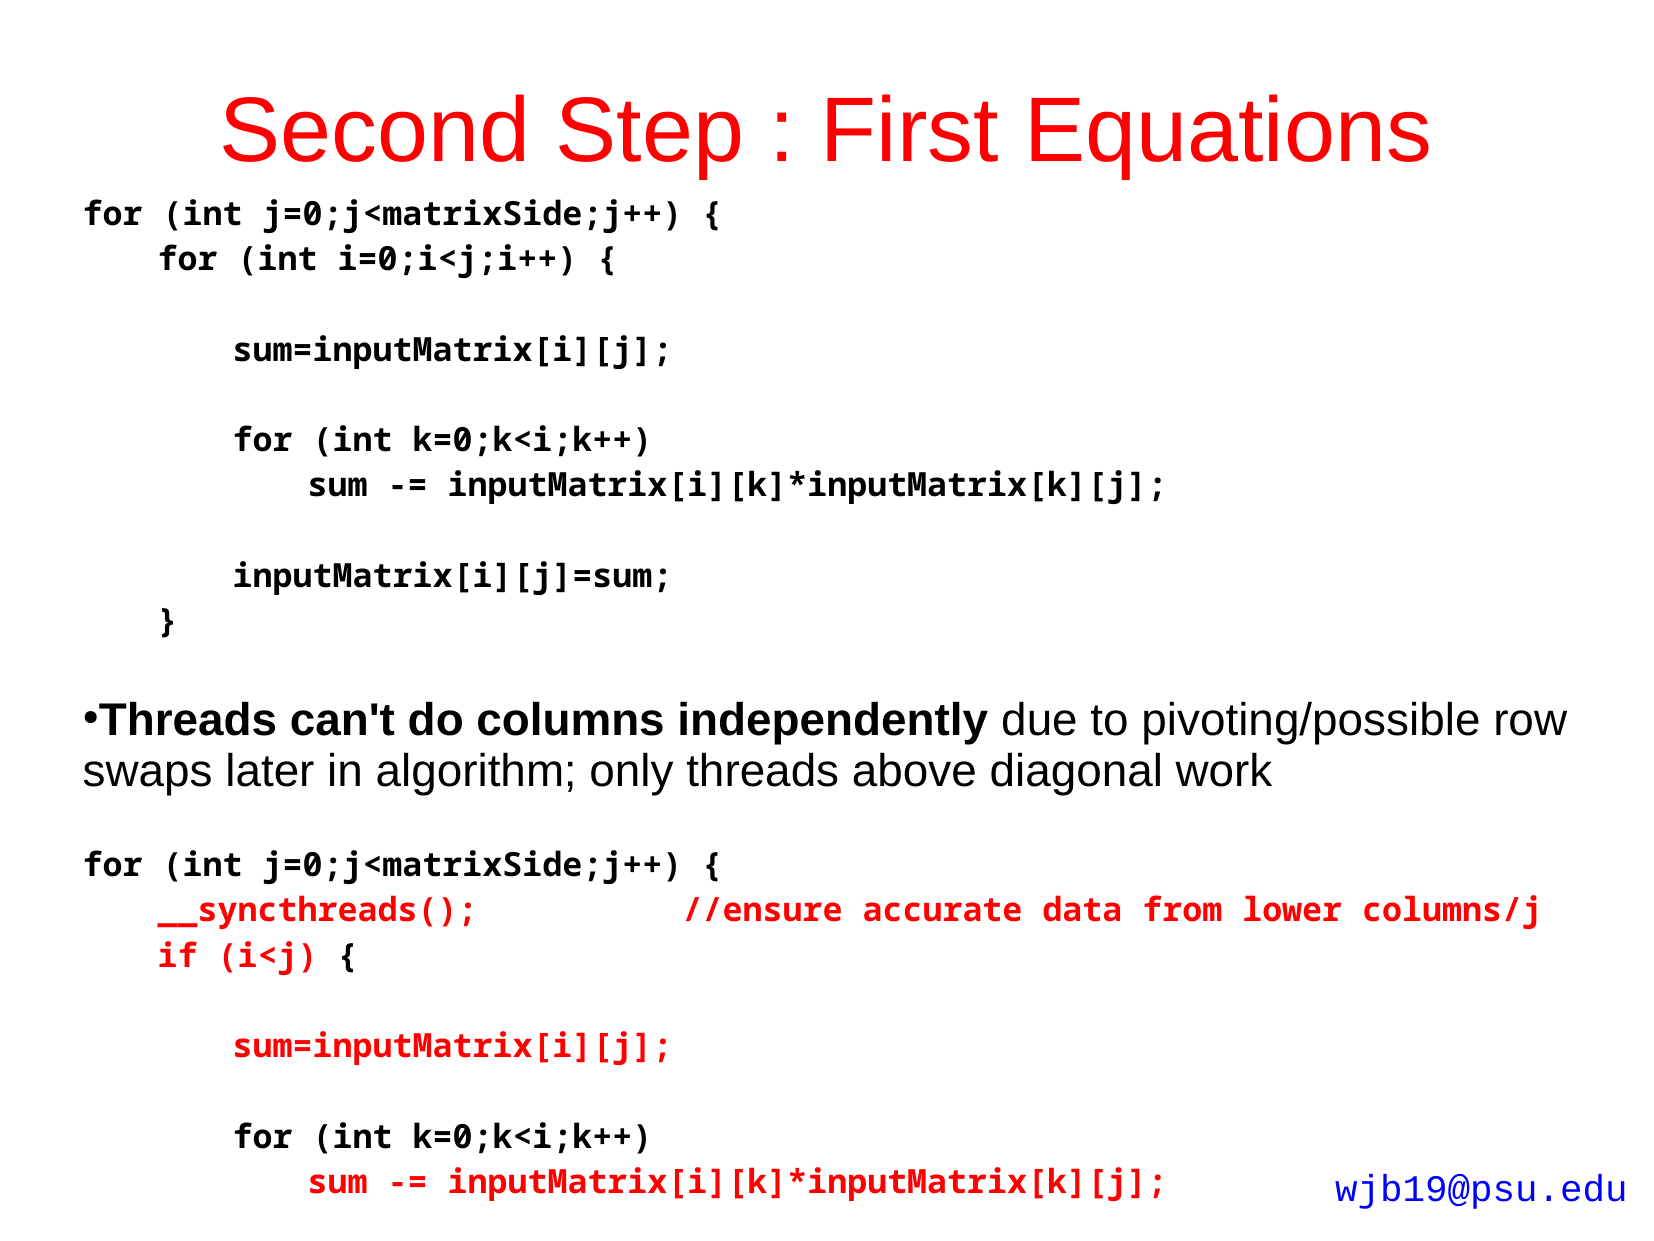

# Second Step : First Equations
for (int j=0;j<matrixSide;j++) {
	for (int i=0;i<j;i++) {
		sum=inputMatrix[i][j];
		for (int k=0;k<i;k++)
			sum -= inputMatrix[i][k]*inputMatrix[k][j];
		inputMatrix[i][j]=sum;
	}
Threads can't do columns independently due to pivoting/possible row swaps later in algorithm; only threads above diagonal work
for (int j=0;j<matrixSide;j++) {
	__syncthreads();			//ensure accurate data from lower columns/j
	if (i<j) {
		sum=inputMatrix[i][j];
		for (int k=0;k<i;k++)
			sum -= inputMatrix[i][k]*inputMatrix[k][j];
		inputMatrix[i][j]=sum;
	}
wjb19@psu.edu